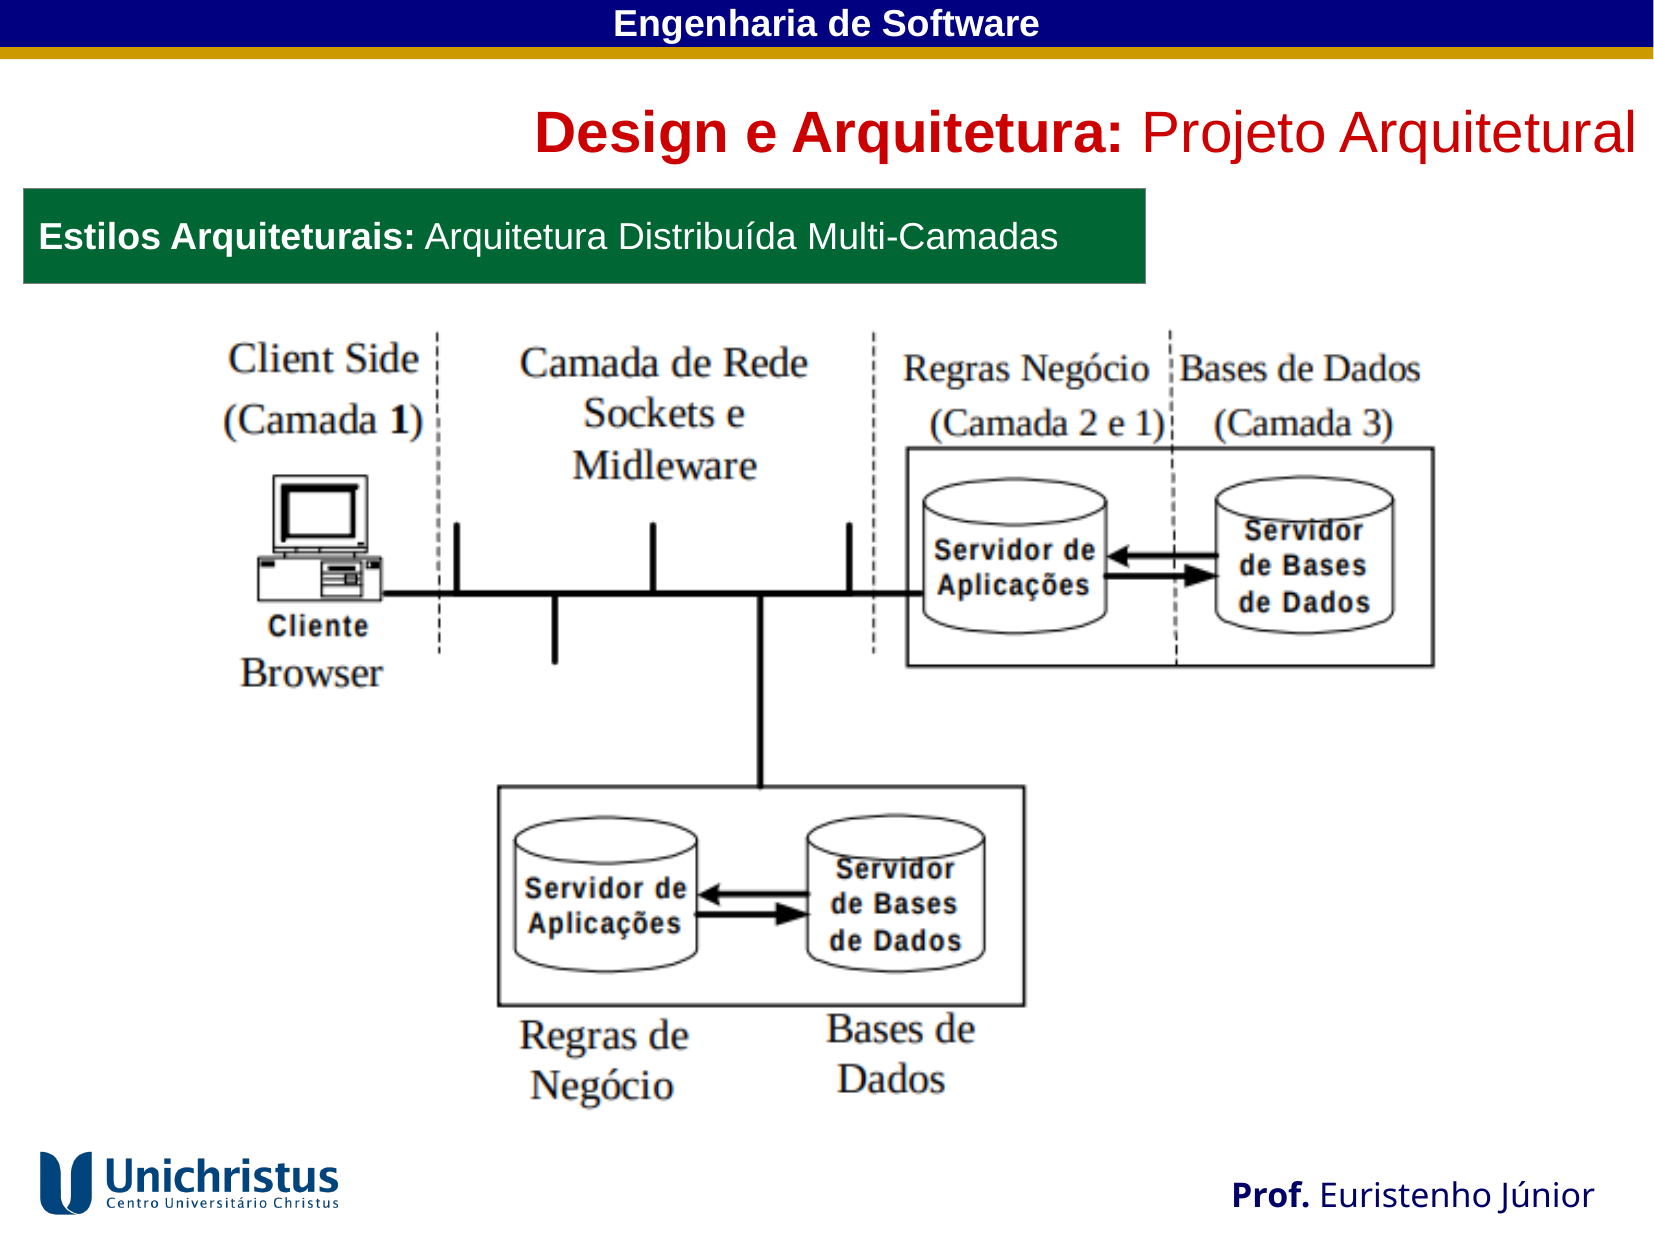

Engenharia de Software
Design e Arquitetura: Projeto Arquitetural
Estilos Arquiteturais: Arquitetura Distribuída Multi-Camadas
Prof. Euristenho Júnior